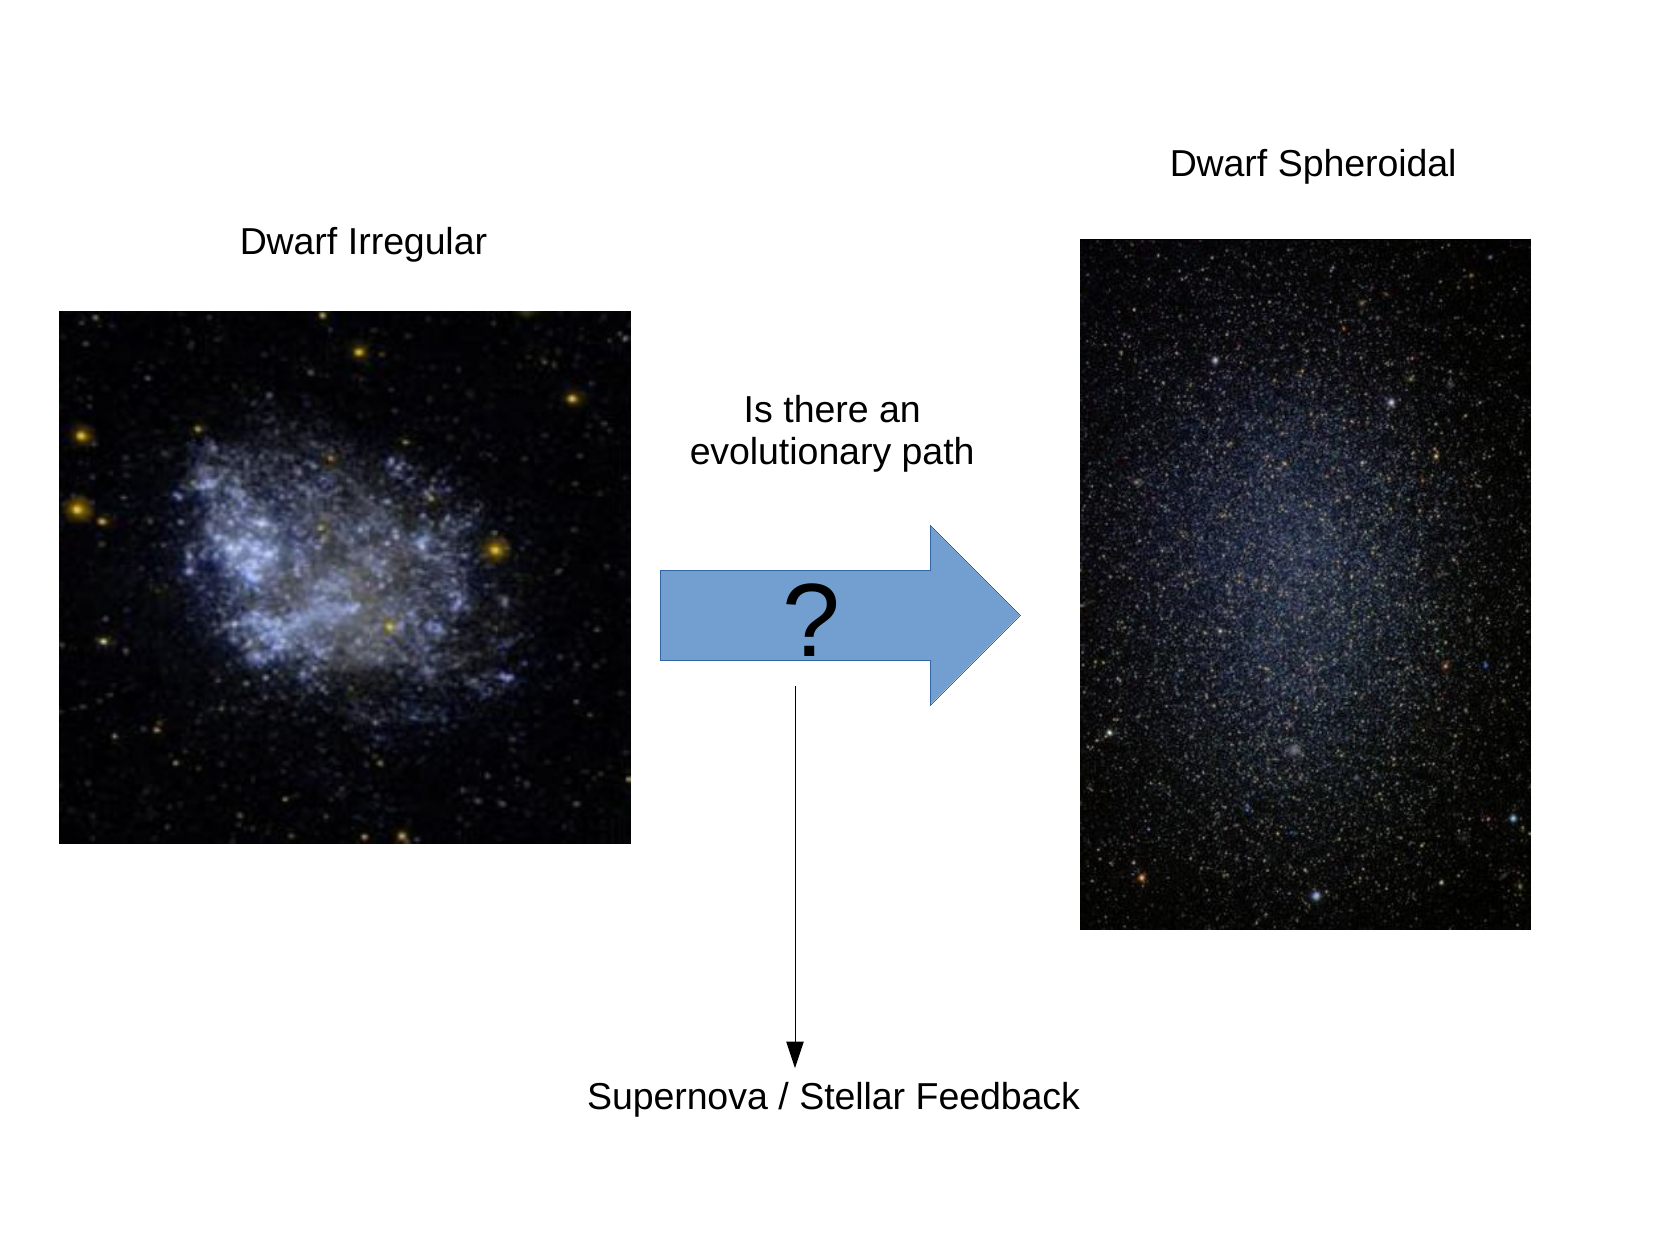

Dwarf Spheroidal
Dwarf Irregular
Is there an
evolutionary path
?
Supernova / Stellar Feedback